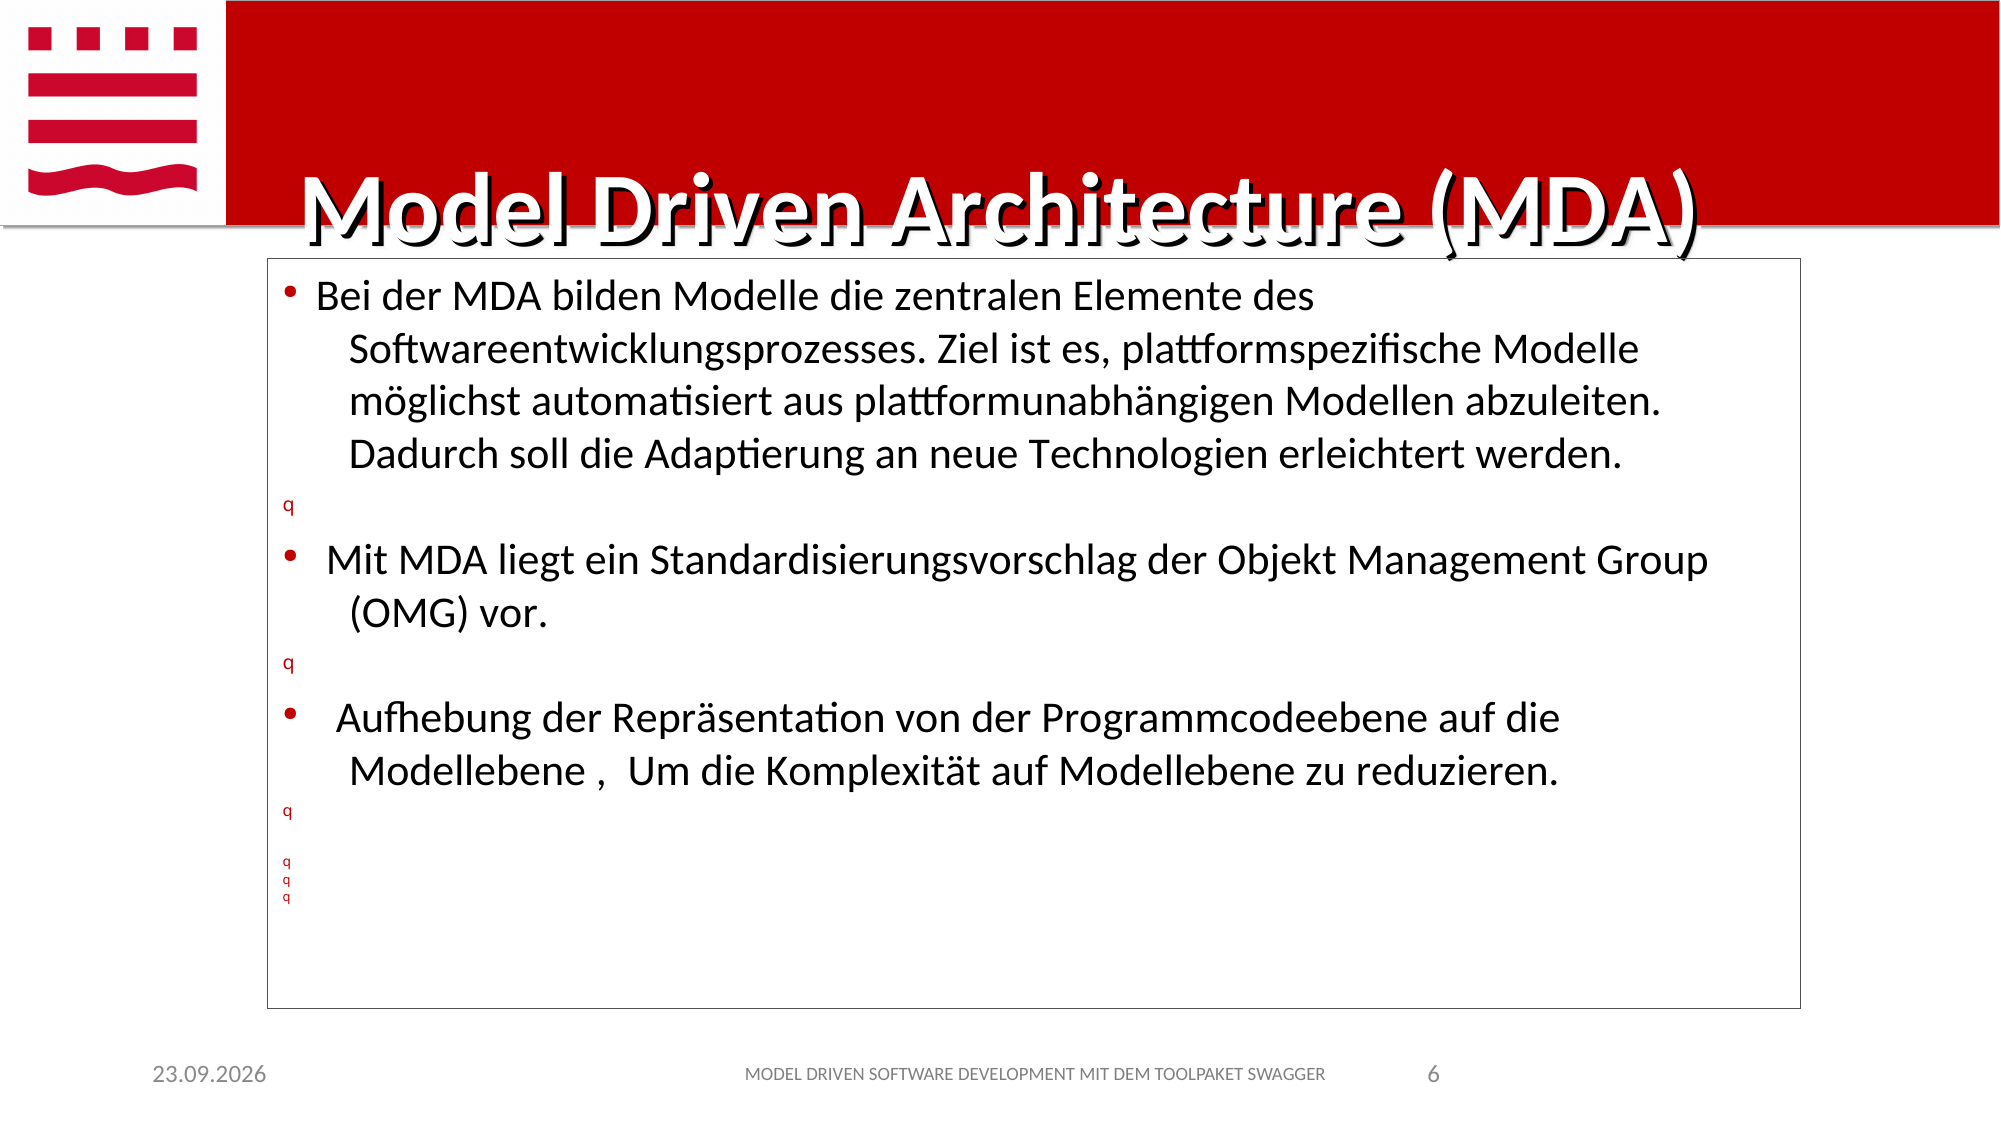

Model Driven Architecture (MDA)
# Bei der MDA bilden Modelle die zentralen Elemente des Softwareentwicklungsprozesses. Ziel ist es, plattformspezifische Modelle möglichst automatisiert aus plattformunabhängigen Modellen abzuleiten. Dadurch soll die Adaptierung an neue Technologien erleichtert werden.
 Mit MDA liegt ein Standardisierungsvorschlag der Objekt Management Group (OMG) vor.
 Aufhebung der Repräsentation von der Programmcodeebene auf die Modellebene ,  Um die Komplexität auf Modellebene zu reduzieren.
MODEL DRIVEN SOFTWARE DEVELOPMENT MIT DEM TOOLPAKET SWAGGER
6